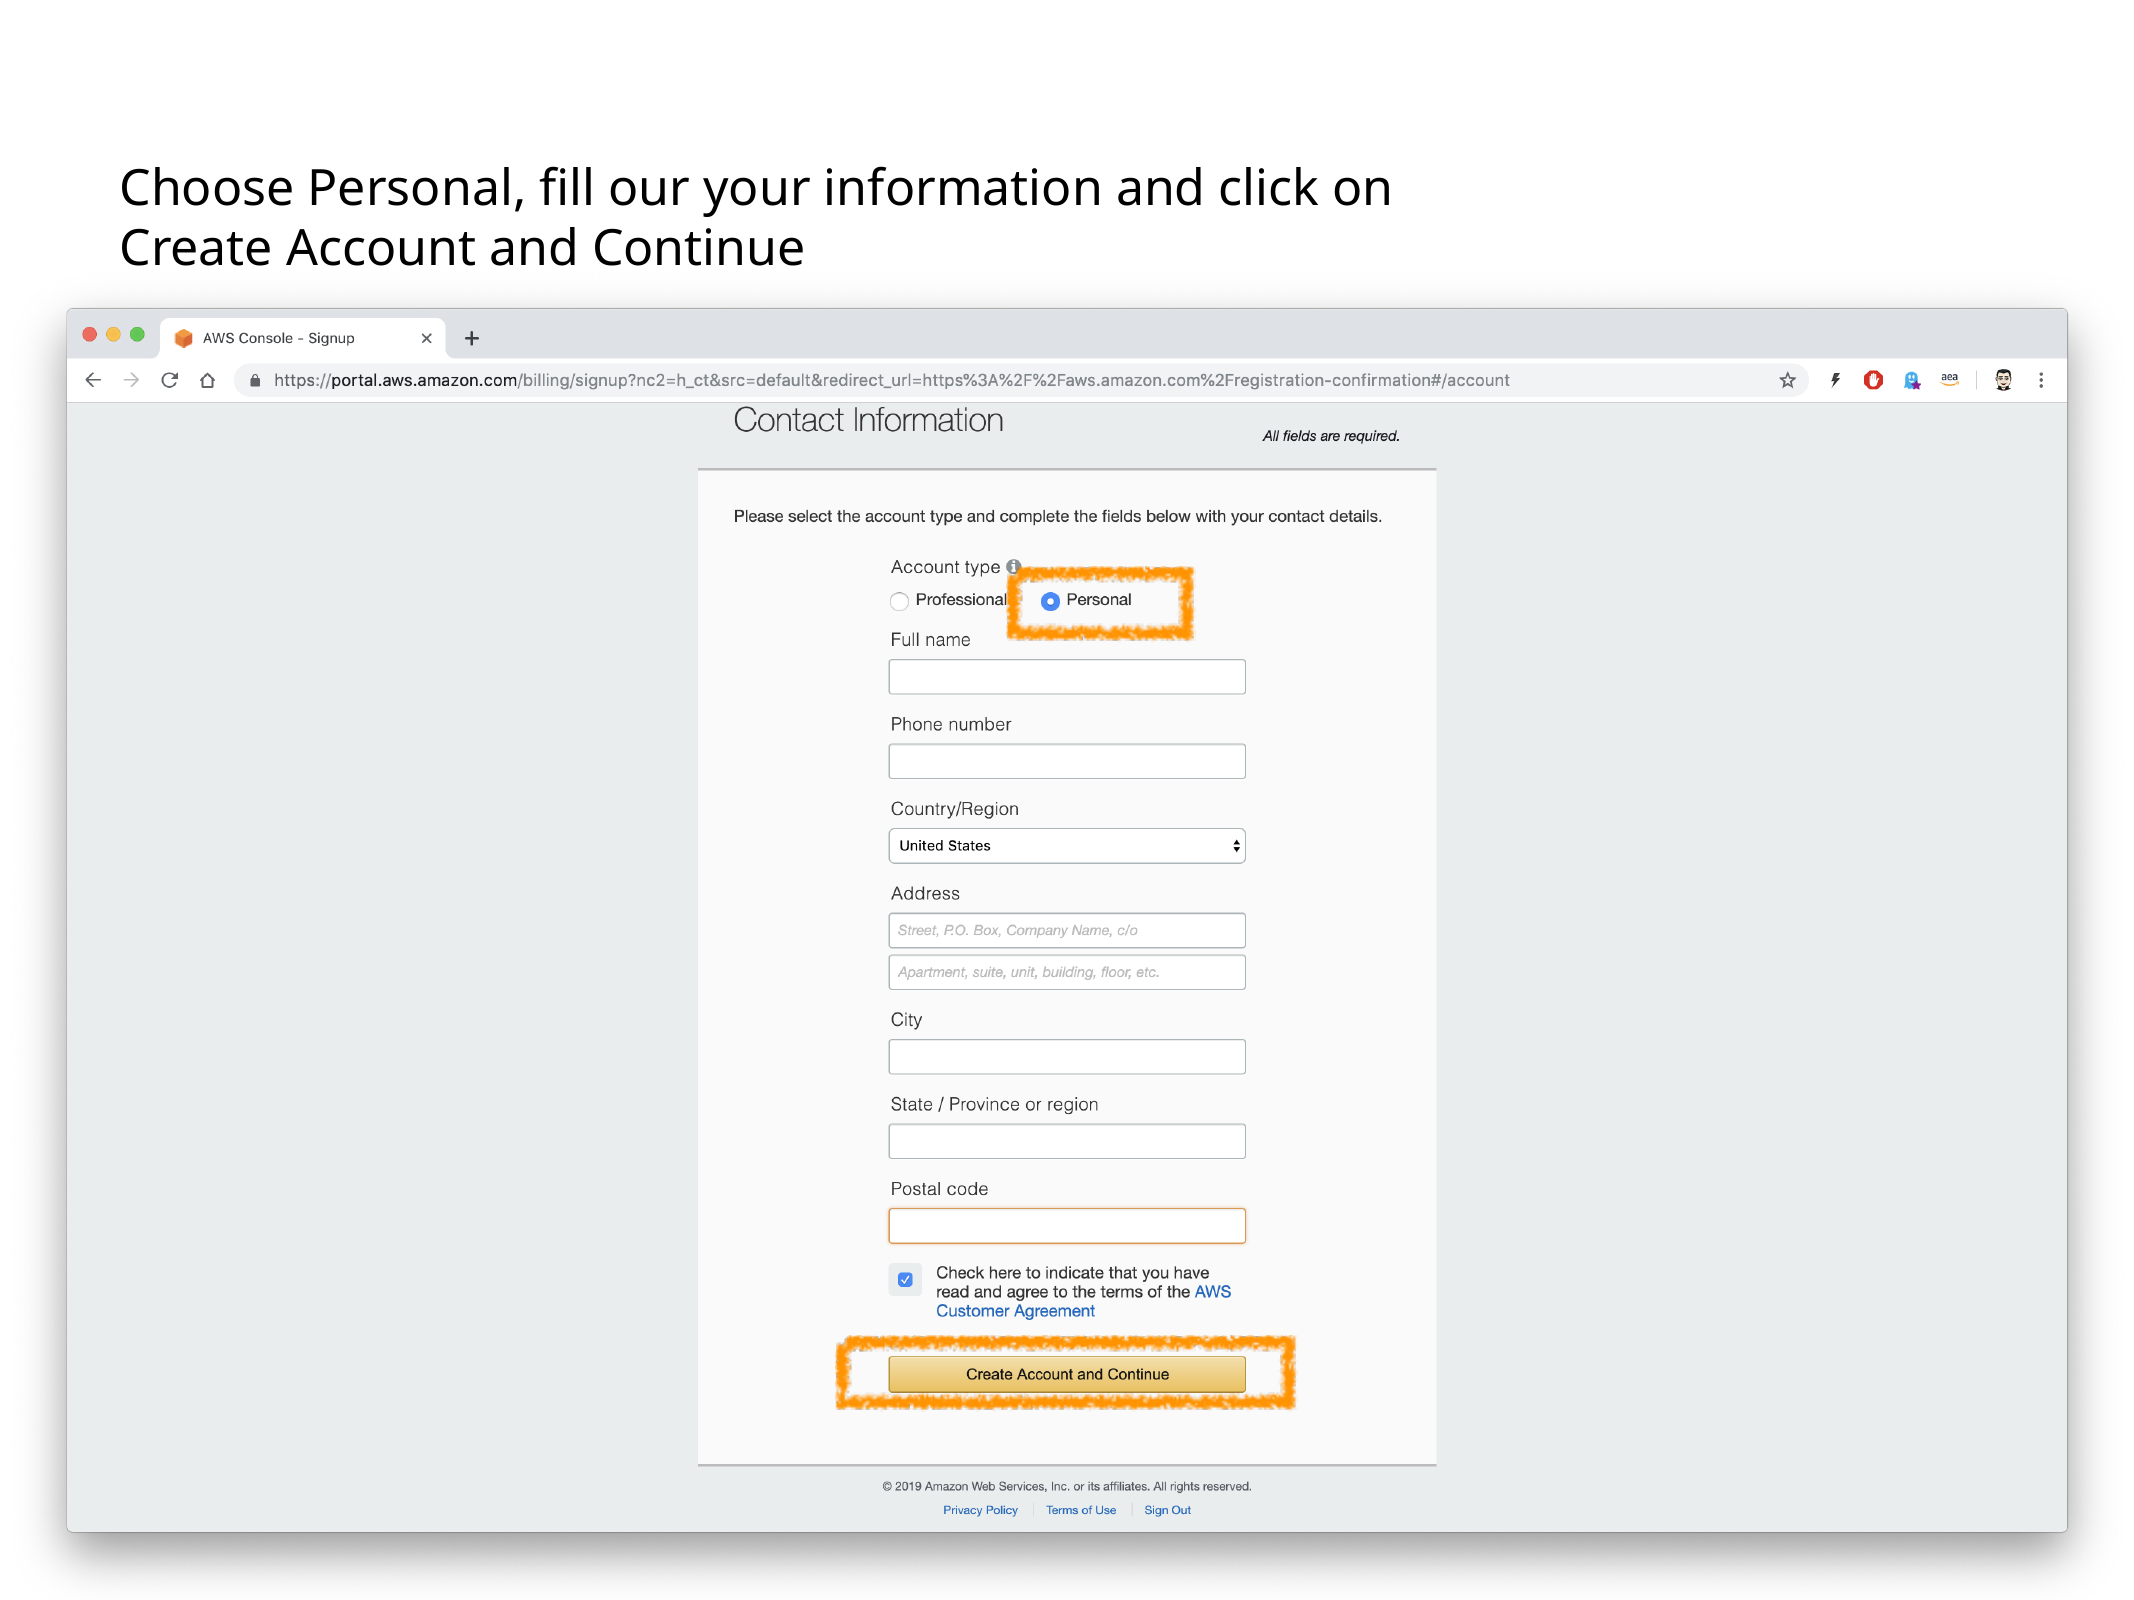

Choose Personal, fill our your information and click on
Create Account and Continue